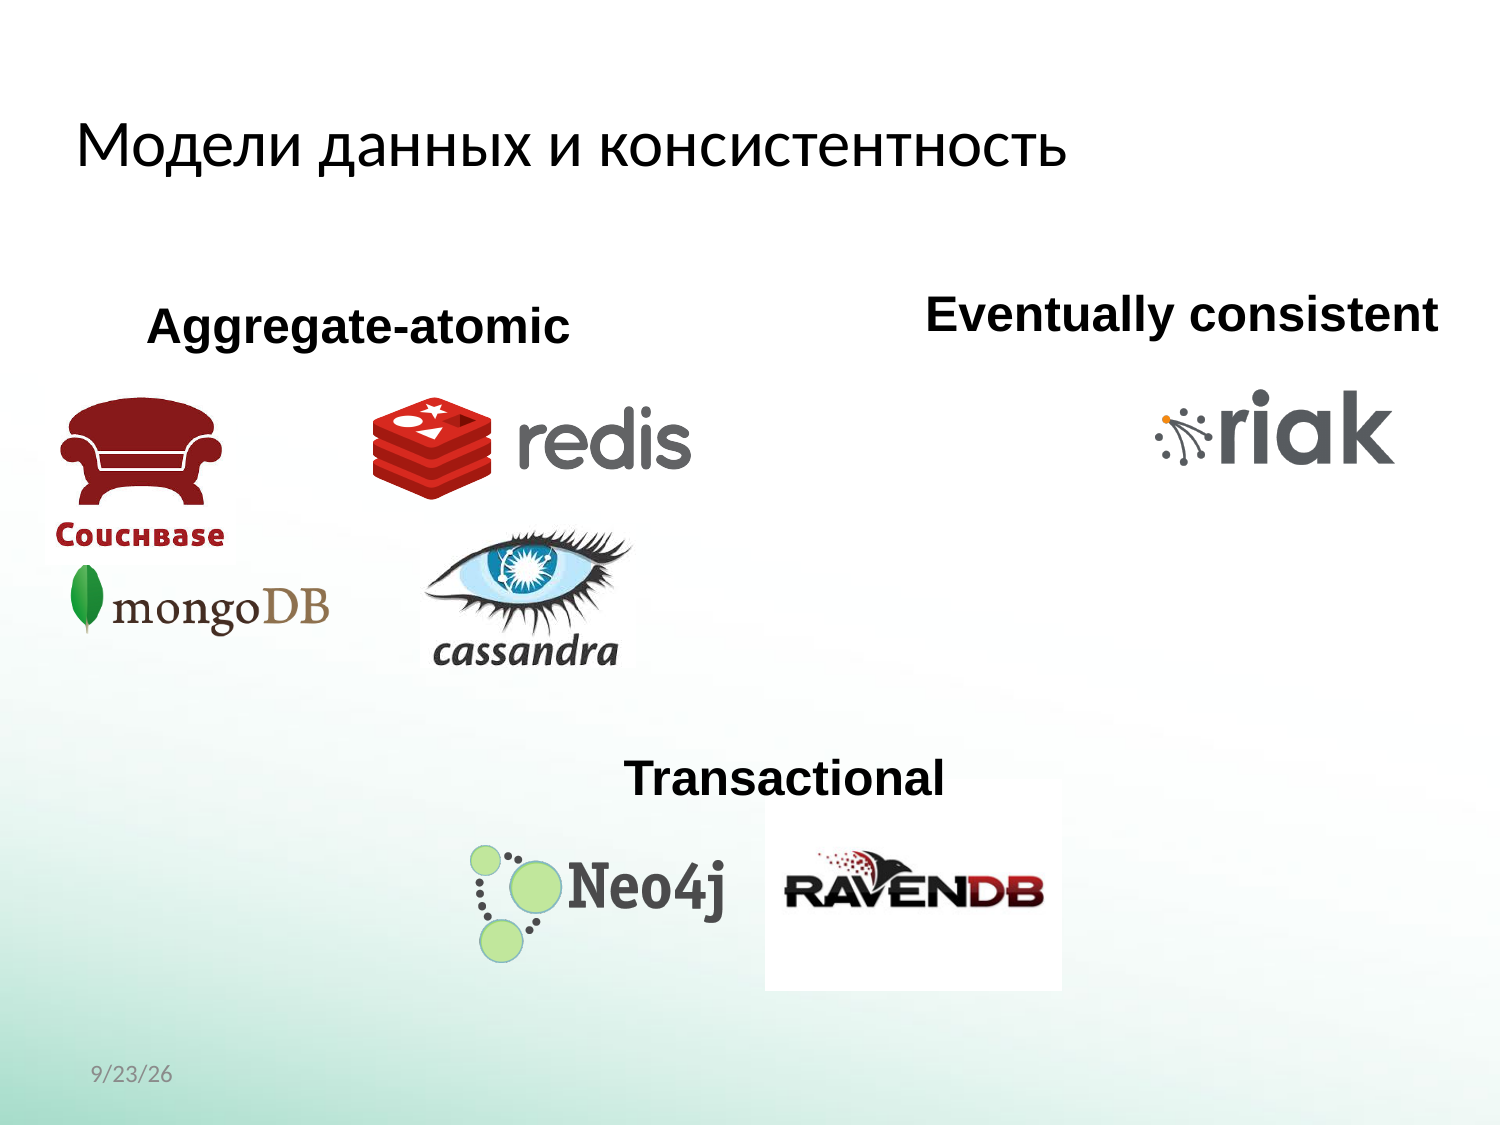

# Модели данных и консистентность
Eventually consistent
Aggregate-atomic
Transactional